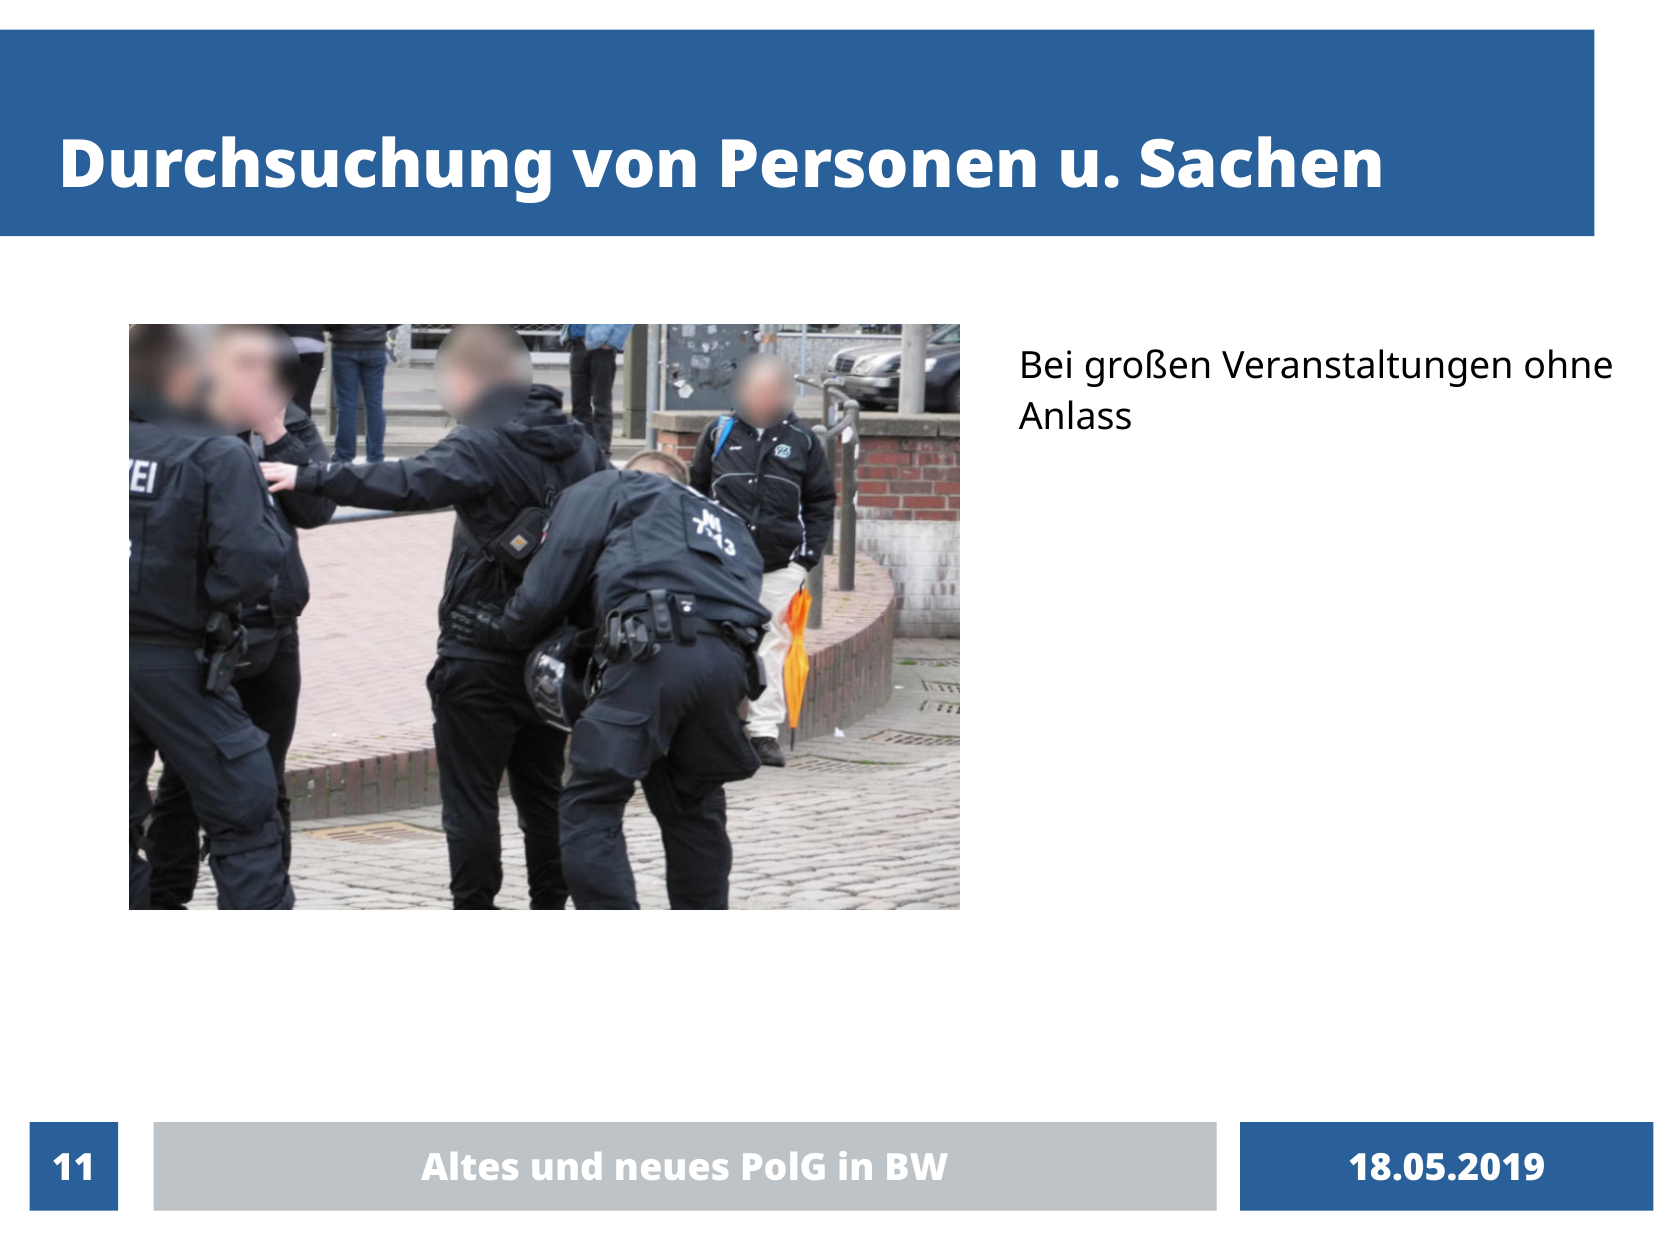

# Durchsuchung von Personen u. Sachen
Bei großen Veranstaltungen ohne Anlass
11